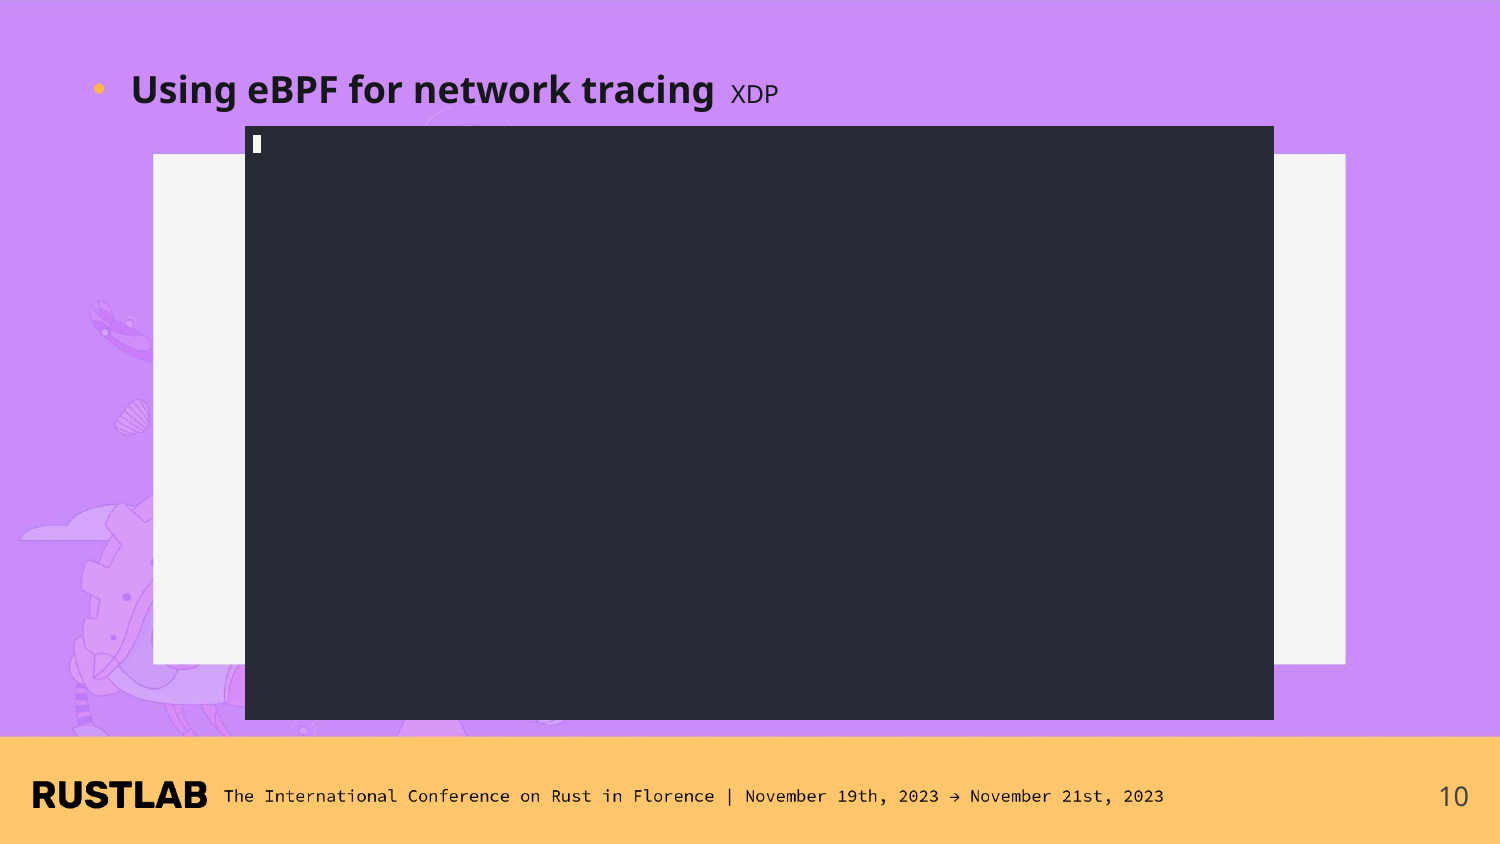

# Using eBPF for network tracing XDP